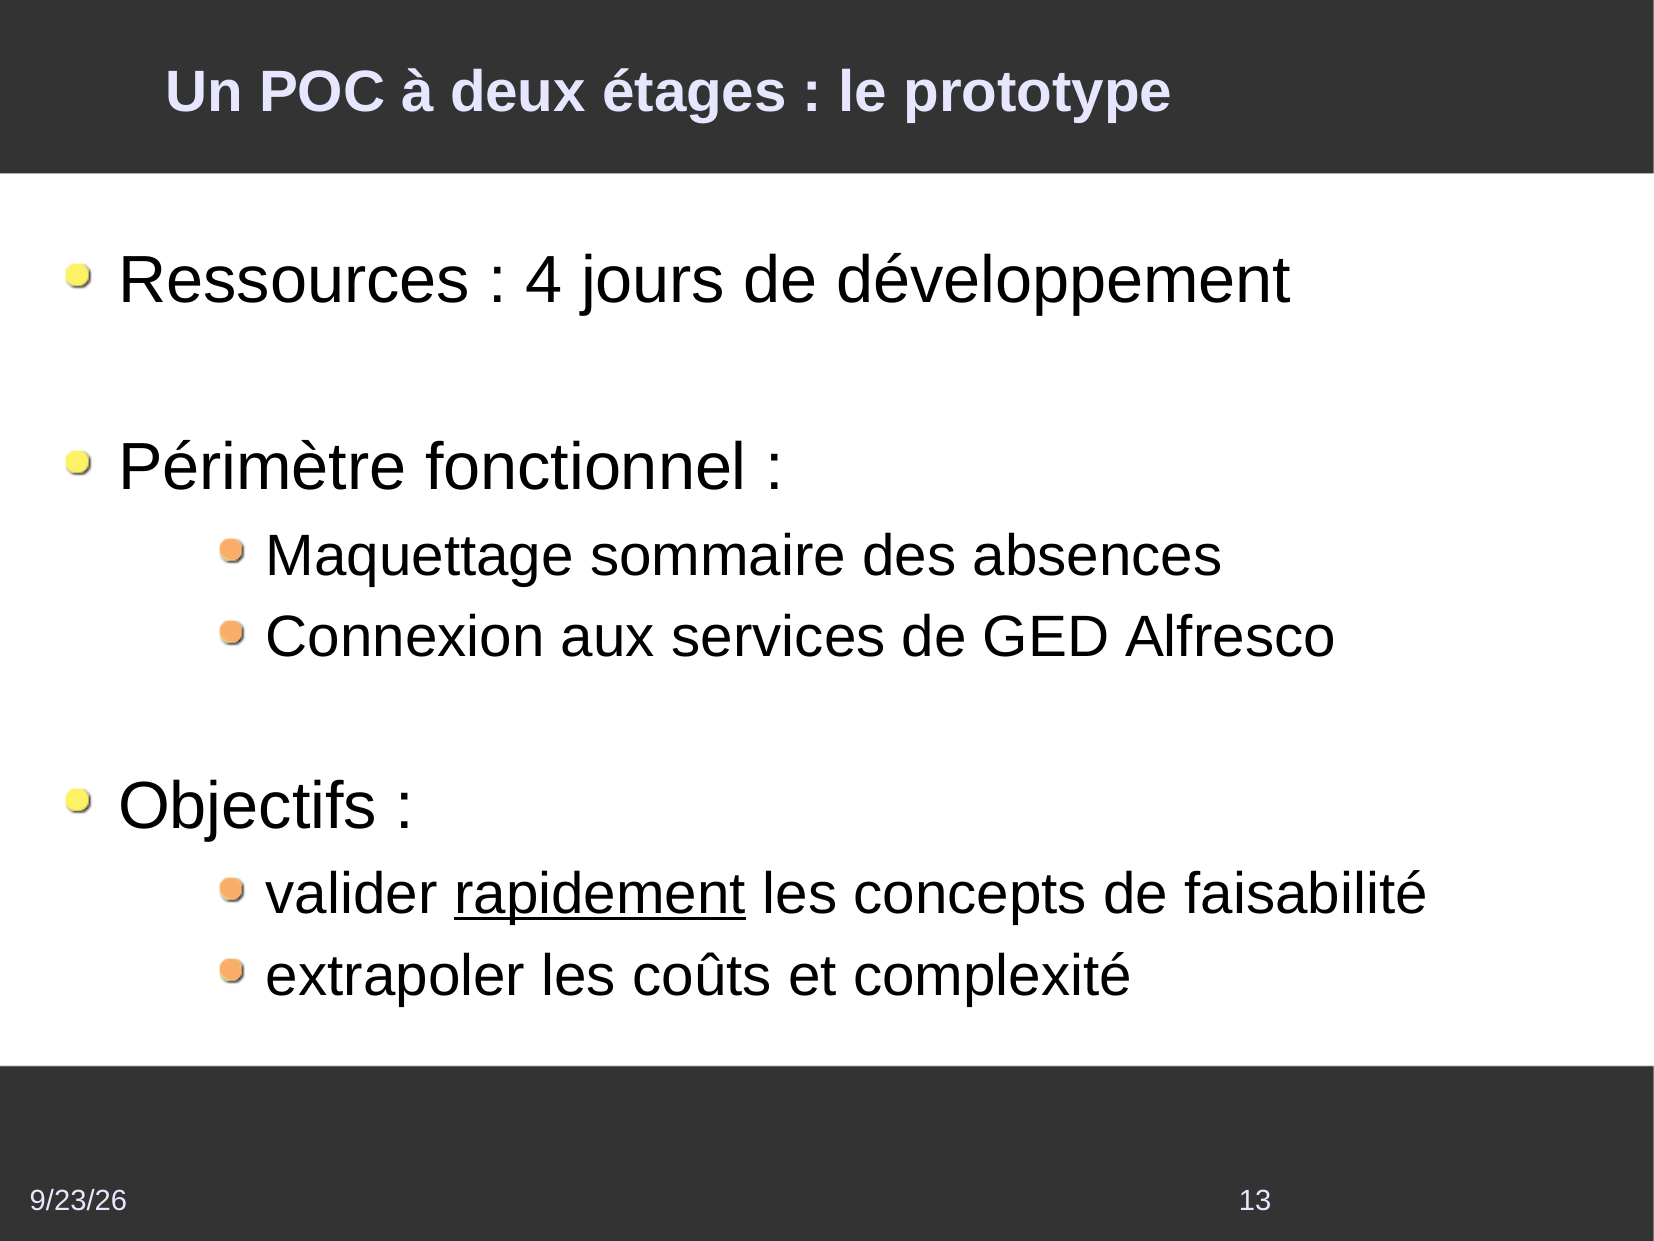

# Un POC à deux étages : le prototype
Ressources : 4 jours de développement
Périmètre fonctionnel :
Maquettage sommaire des absences
Connexion aux services de GED Alfresco
Objectifs :
valider rapidement les concepts de faisabilité
extrapoler les coûts et complexité